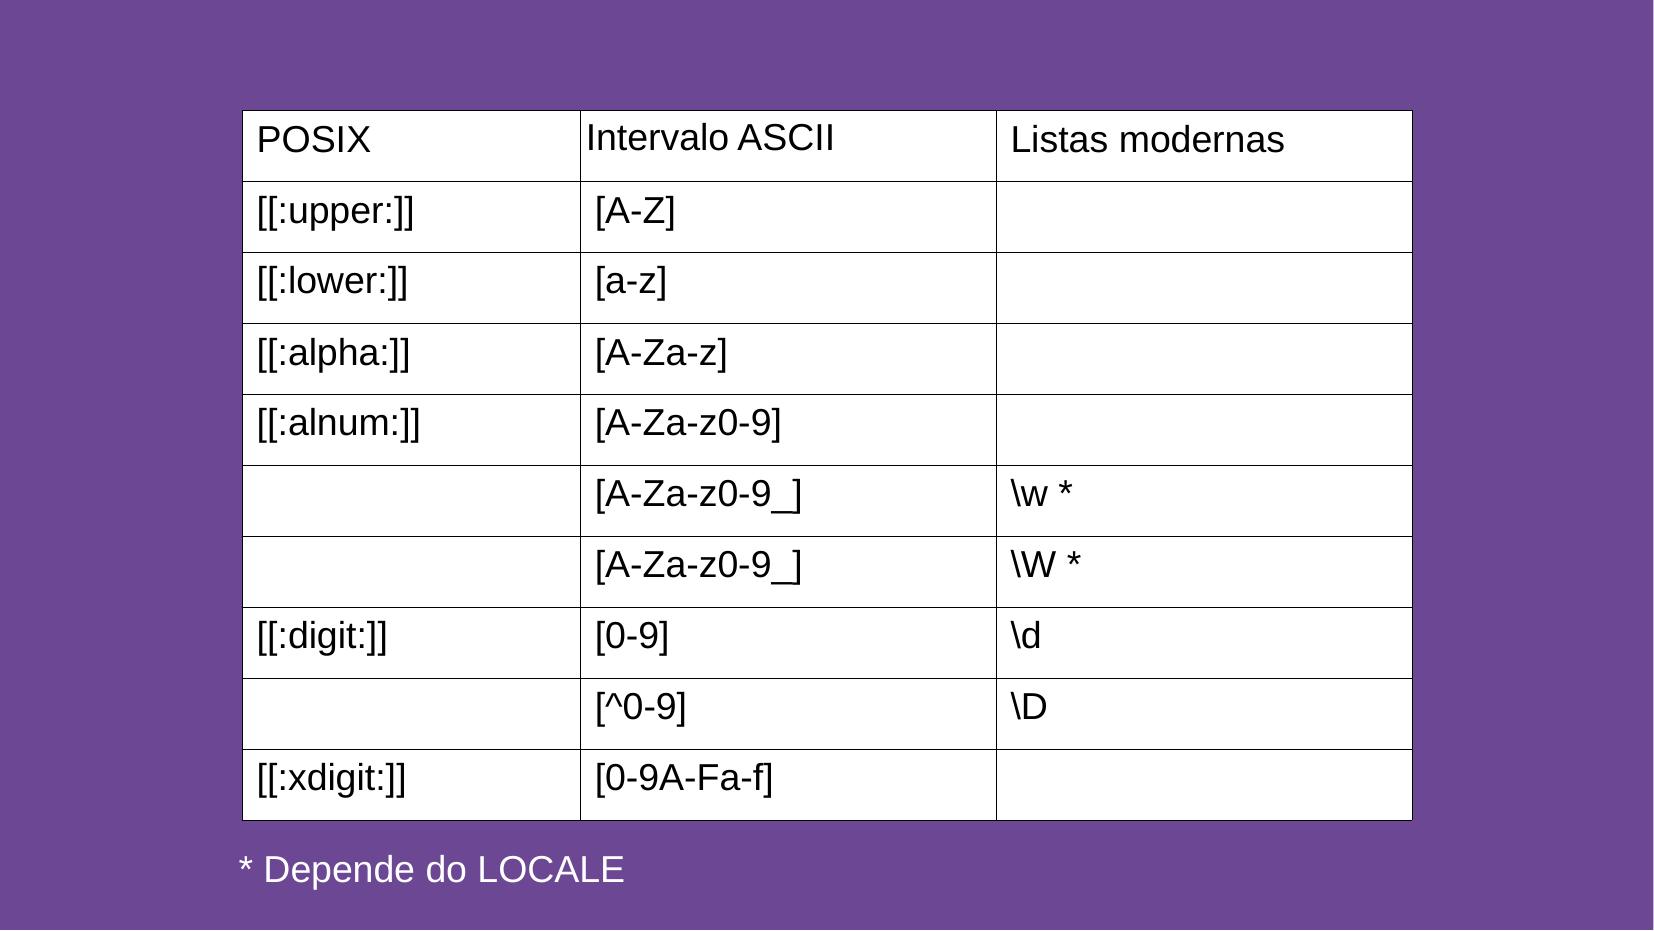

| POSIX | Intervalo ASCII | Listas modernas |
| --- | --- | --- |
| [[:upper:]] | [A-Z] | |
| [[:lower:]] | [a-z] | |
| [[:alpha:]] | [A-Za-z] | |
| [[:alnum:]] | [A-Za-z0-9] | |
| | [A-Za-z0-9\_] | \w \* |
| | [A-Za-z0-9\_] | \W \* |
| [[:digit:]] | [0-9] | \d |
| | [^0-9] | \D |
| [[:xdigit:]] | [0-9A-Fa-f] | |
* Depende do LOCALE